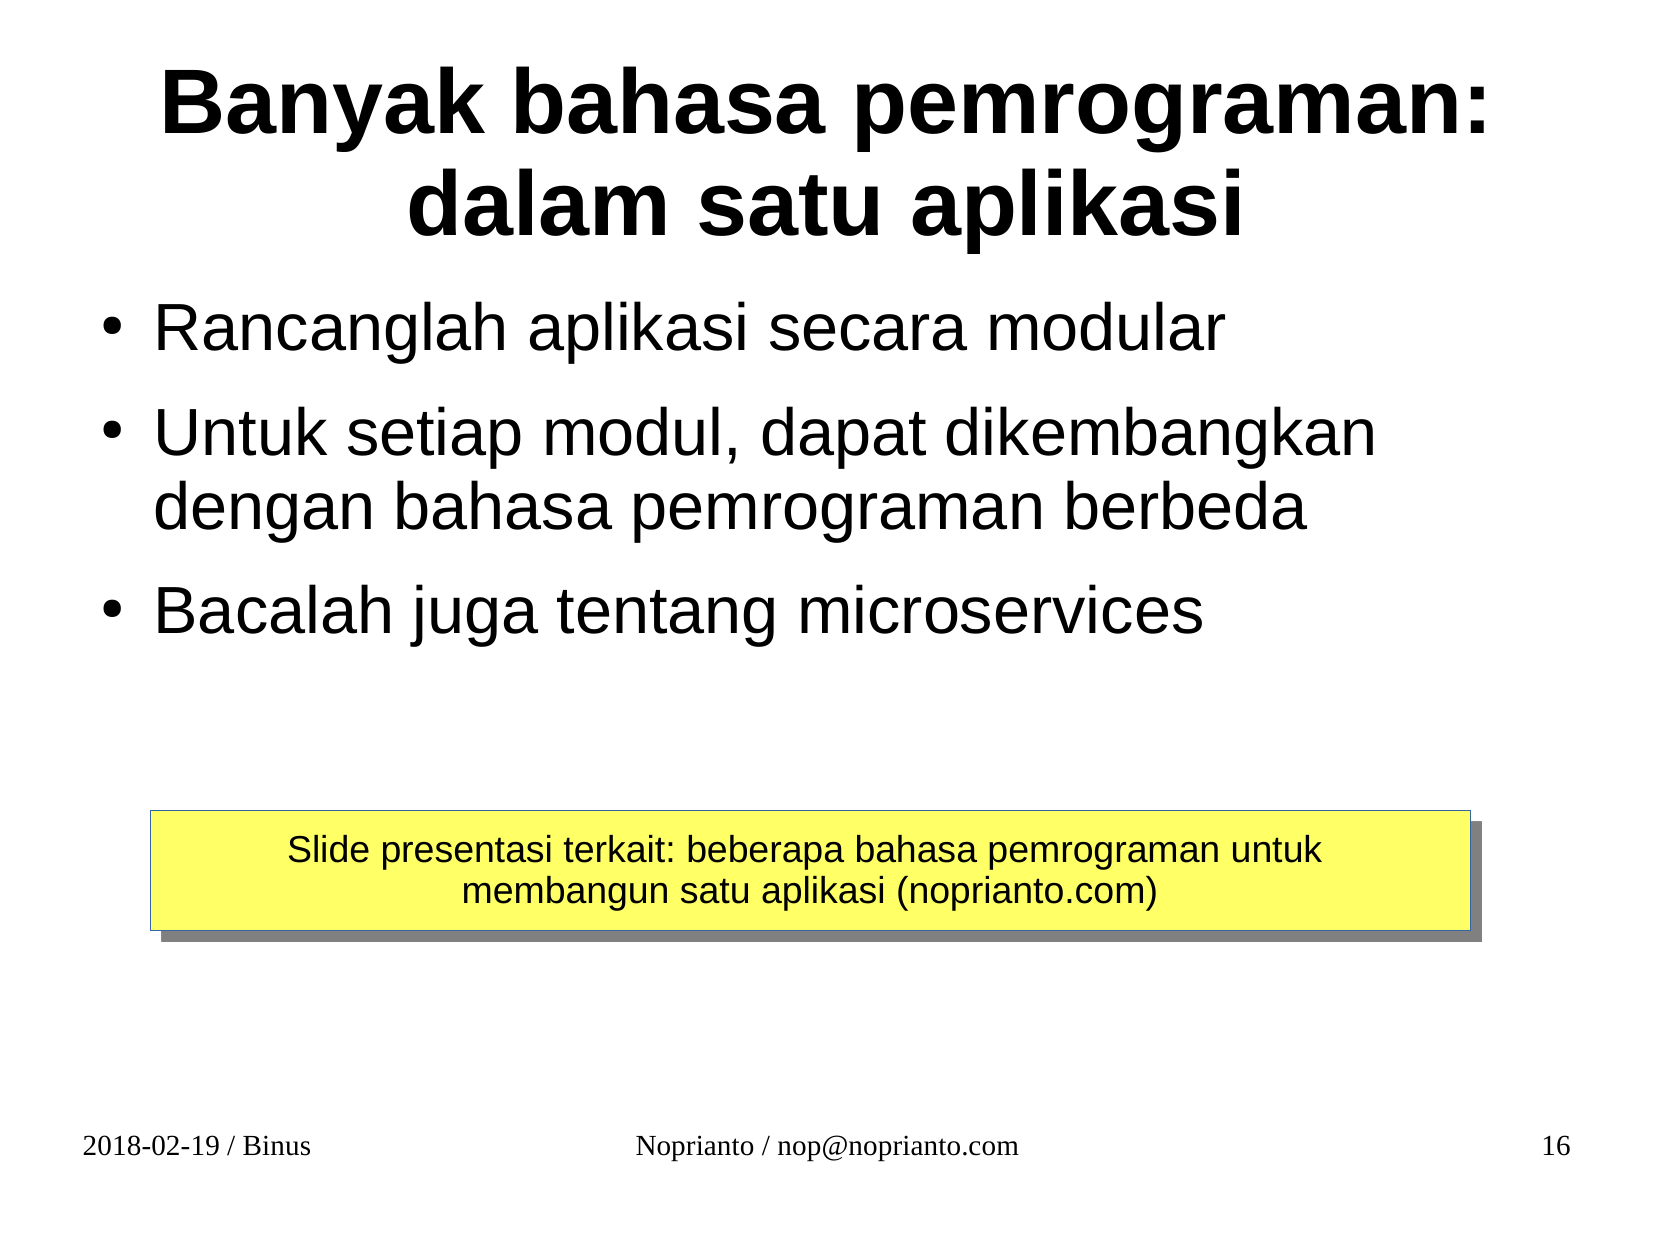

# Banyak bahasa pemrograman: dalam satu aplikasi
Rancanglah aplikasi secara modular
Untuk setiap modul, dapat dikembangkan dengan bahasa pemrograman berbeda
Bacalah juga tentang microservices
Slide presentasi terkait: beberapa bahasa pemrograman untuk
membangun satu aplikasi (noprianto.com)
2018-02-19 / Binus
Noprianto / nop@noprianto.com
16